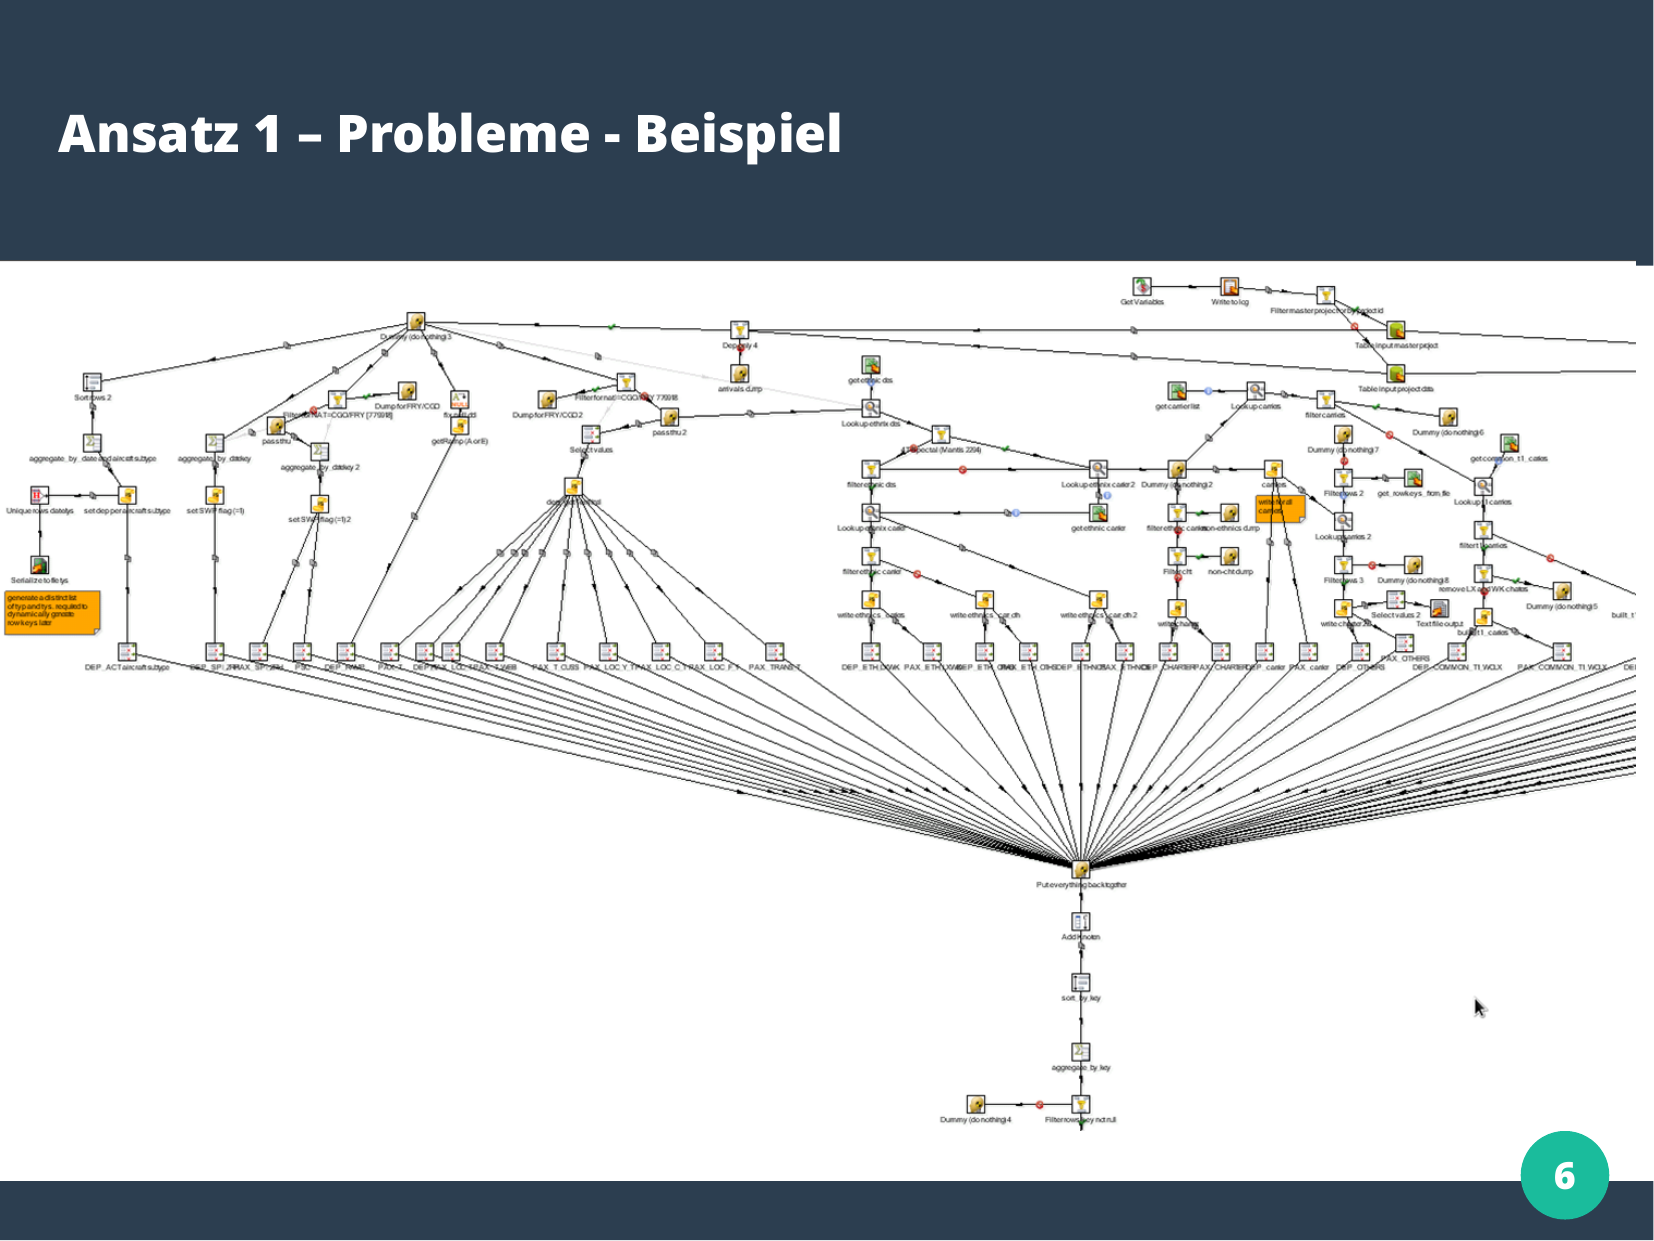

# Ansatz 1 – Probleme - Beispiel
6